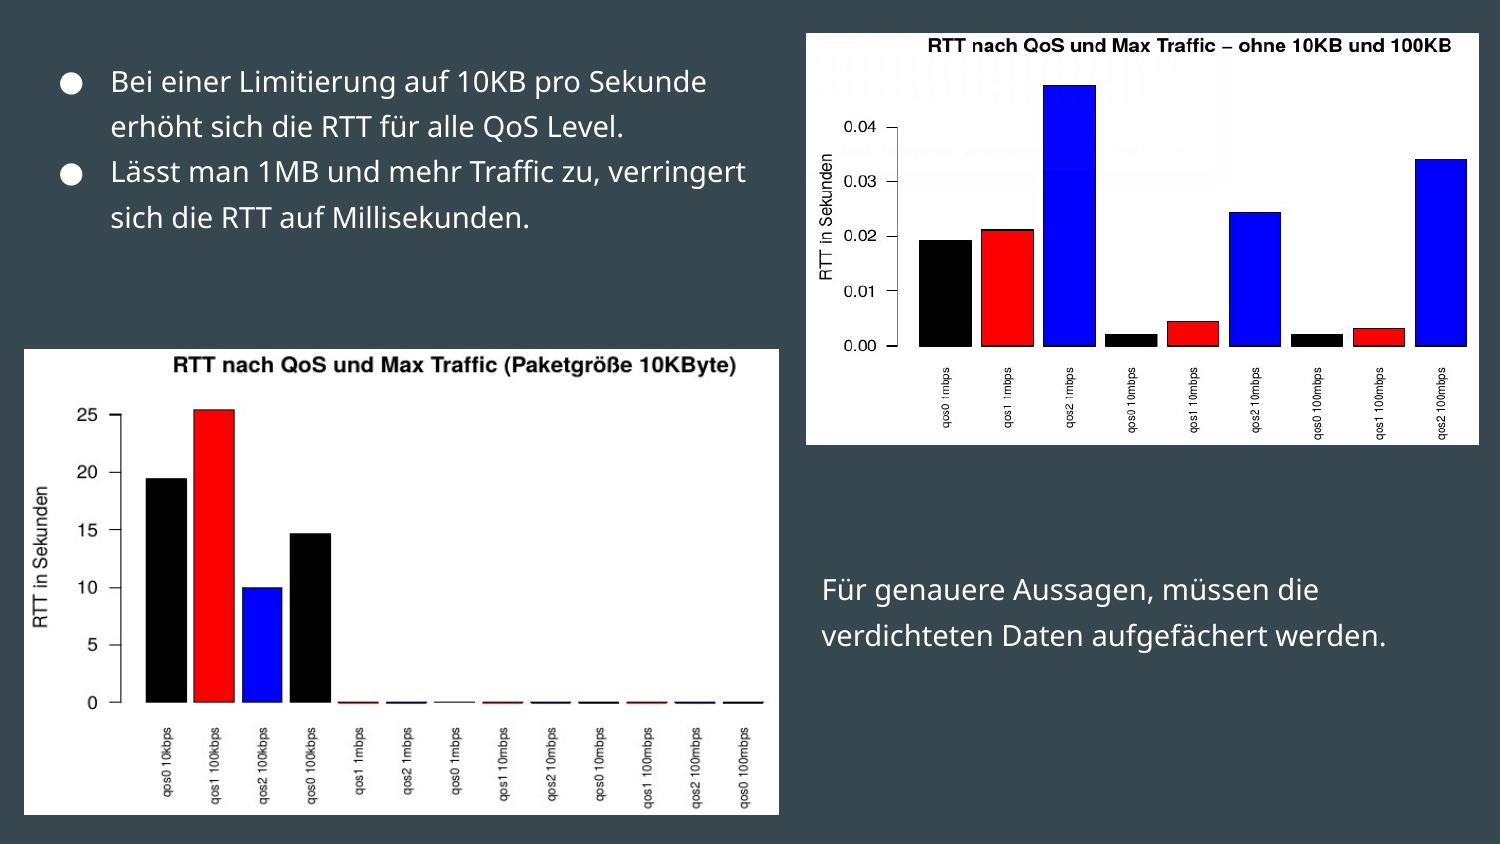

# Bei einer Limitierung auf 10KB pro Sekunde erhöht sich die RTT für alle QoS Level.
Lässt man 1MB und mehr Traffic zu, verringert sich die RTT auf Millisekunden.
Für genauere Aussagen, müssen die verdichteten Daten aufgefächert werden.